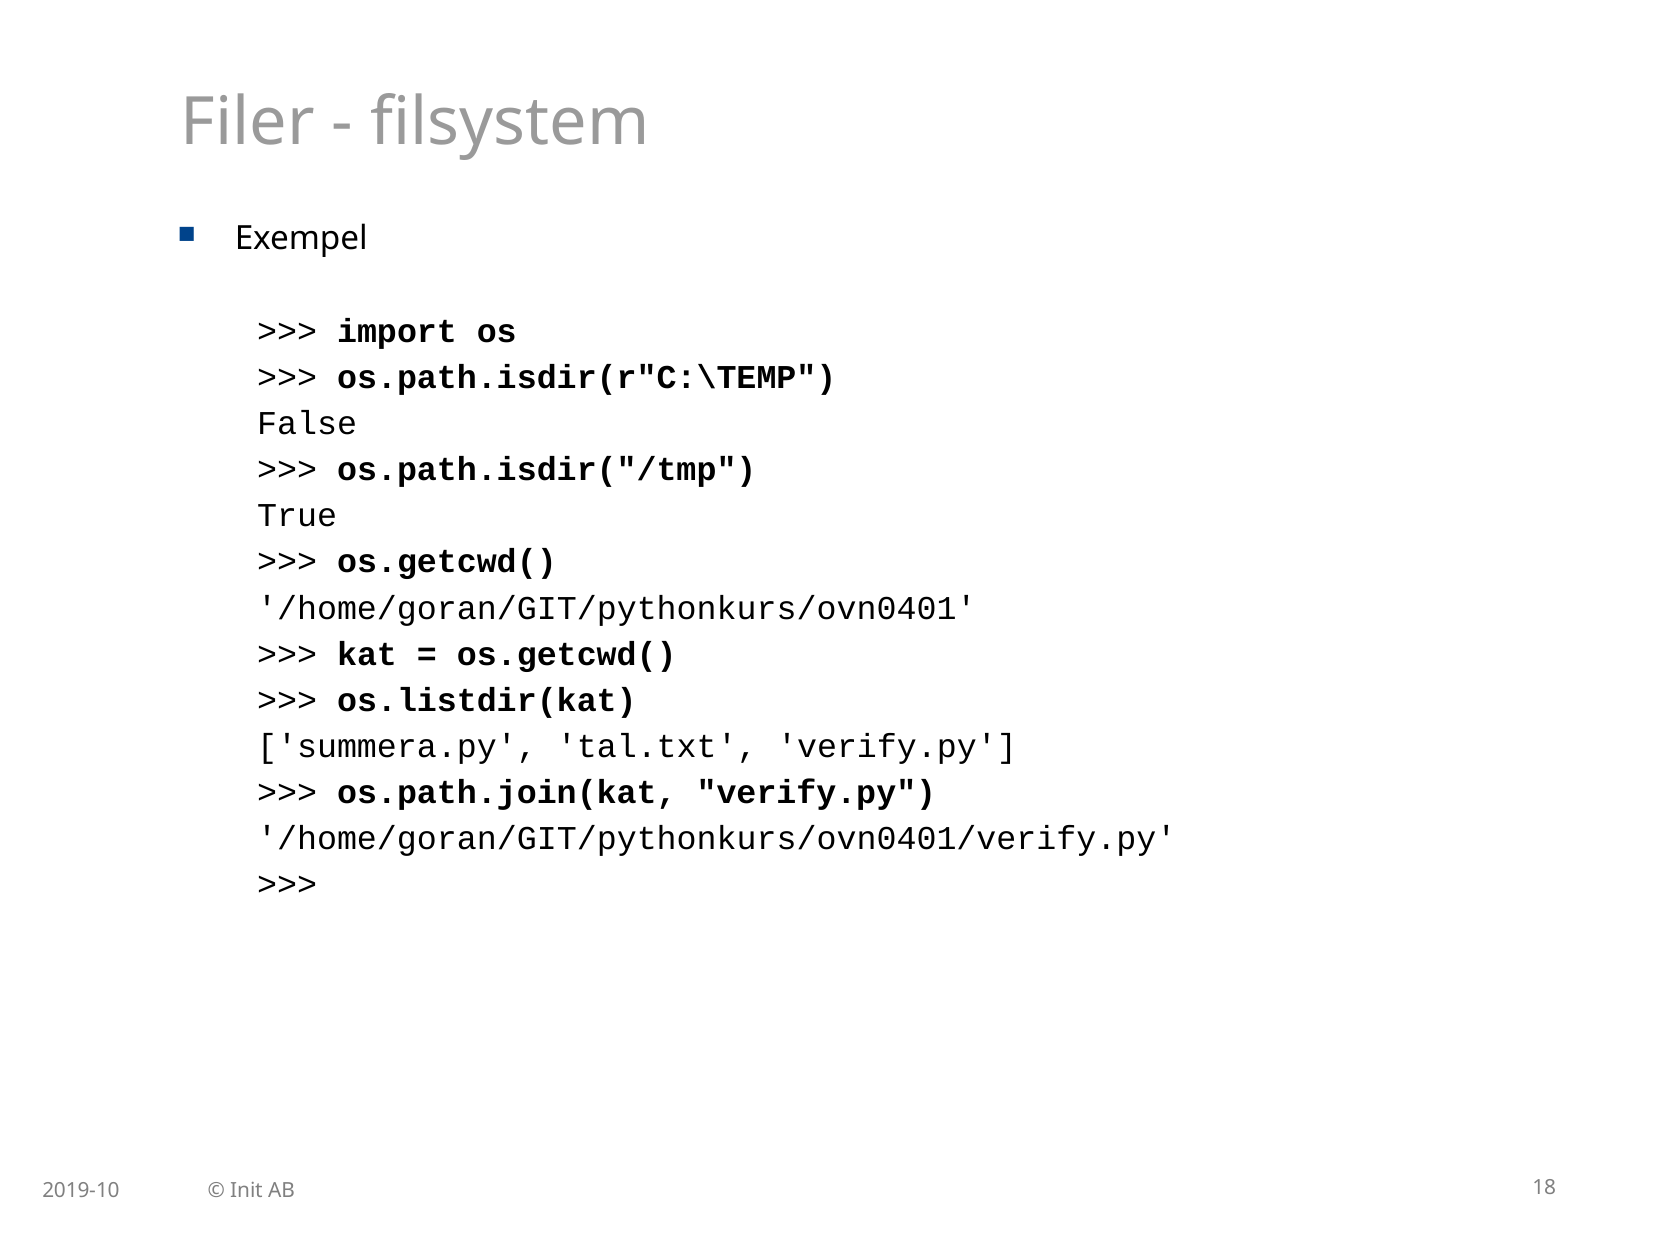

Filer - filsystem
Exempel
>>> import os
>>> os.path.isdir(r"C:\TEMP")
False
>>> os.path.isdir("/tmp")
True
>>> os.getcwd()
'/home/goran/GIT/pythonkurs/ovn0401'
>>> kat = os.getcwd()
>>> os.listdir(kat)
['summera.py', 'tal.txt', 'verify.py']
>>> os.path.join(kat, "verify.py")
'/home/goran/GIT/pythonkurs/ovn0401/verify.py'
>>>
2019-10
© Init AB